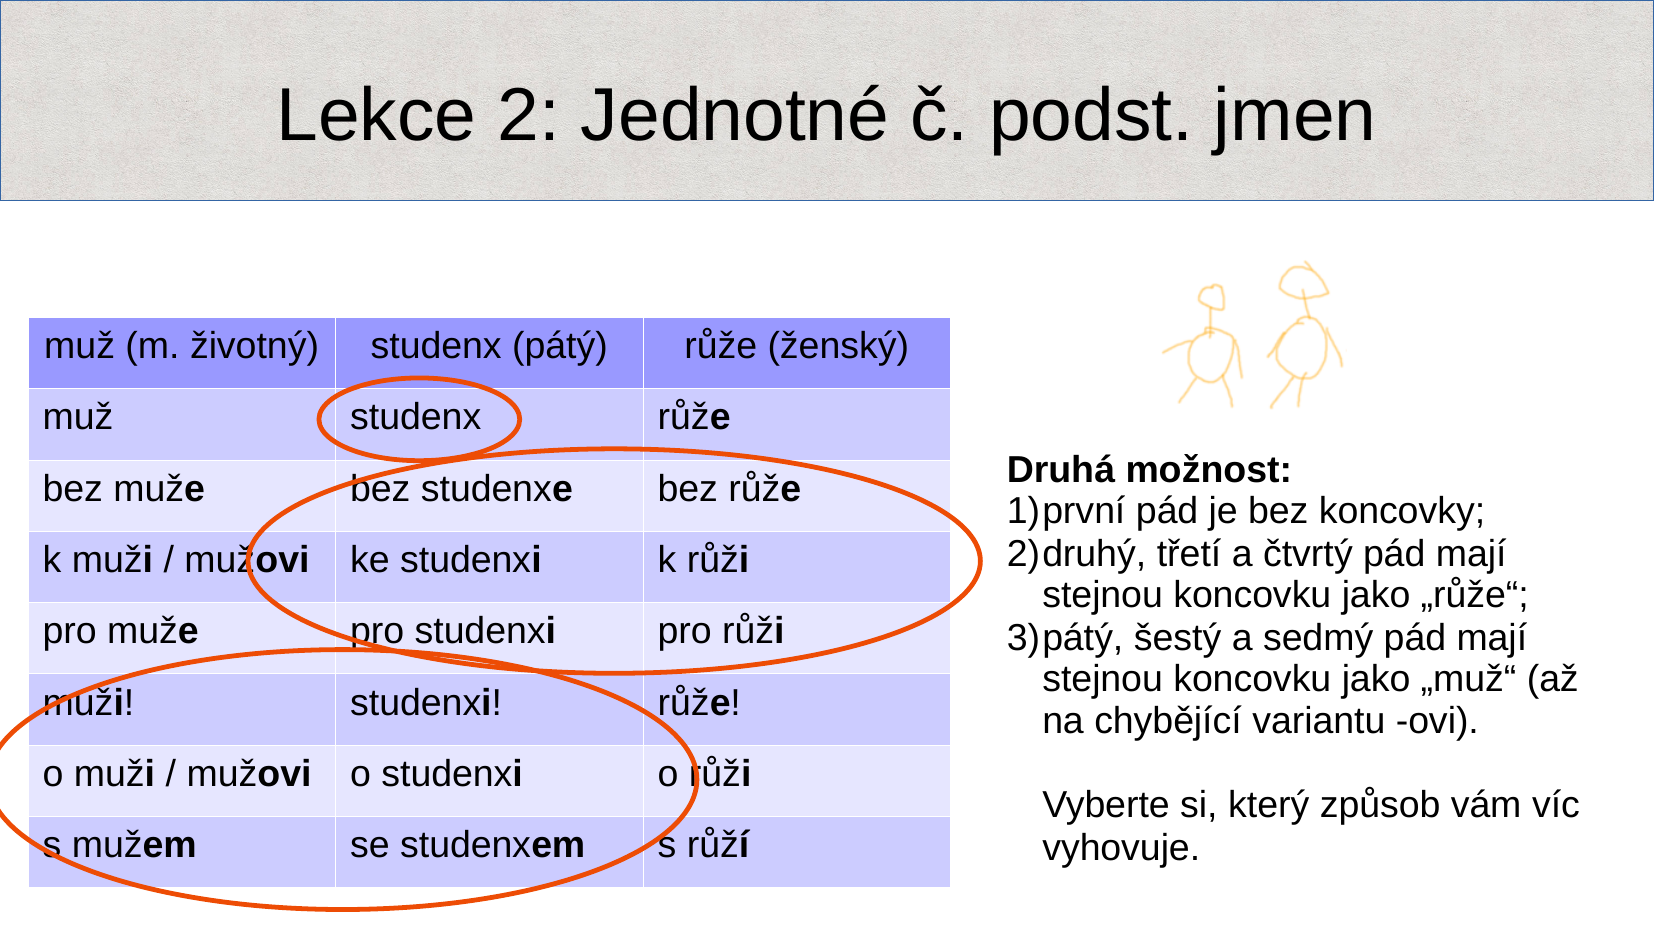

# Lekce 2: Jednotné č. podst. jmen
| muž (m. životný) | studenx (pátý) | růže (ženský) |
| --- | --- | --- |
| muž | studenx | růže |
| bez muže | bez studenxe | bez růže |
| k muži / mužovi | ke studenxi | k růži |
| pro muže | pro studenxi | pro růži |
| muži! | studenxi! | růže! |
| o muži / mužovi | o studenxi | o růži |
| s mužem | se studenxem | s růží |
Druhá možnost:
první pád je bez koncovky;
druhý, třetí a čtvrtý pád mají stejnou koncovku jako „růže“;
pátý, šestý a sedmý pád mají stejnou koncovku jako „muž“ (až na chybějící variantu -ovi).
Vyberte si, který způsob vám víc vyhovuje.